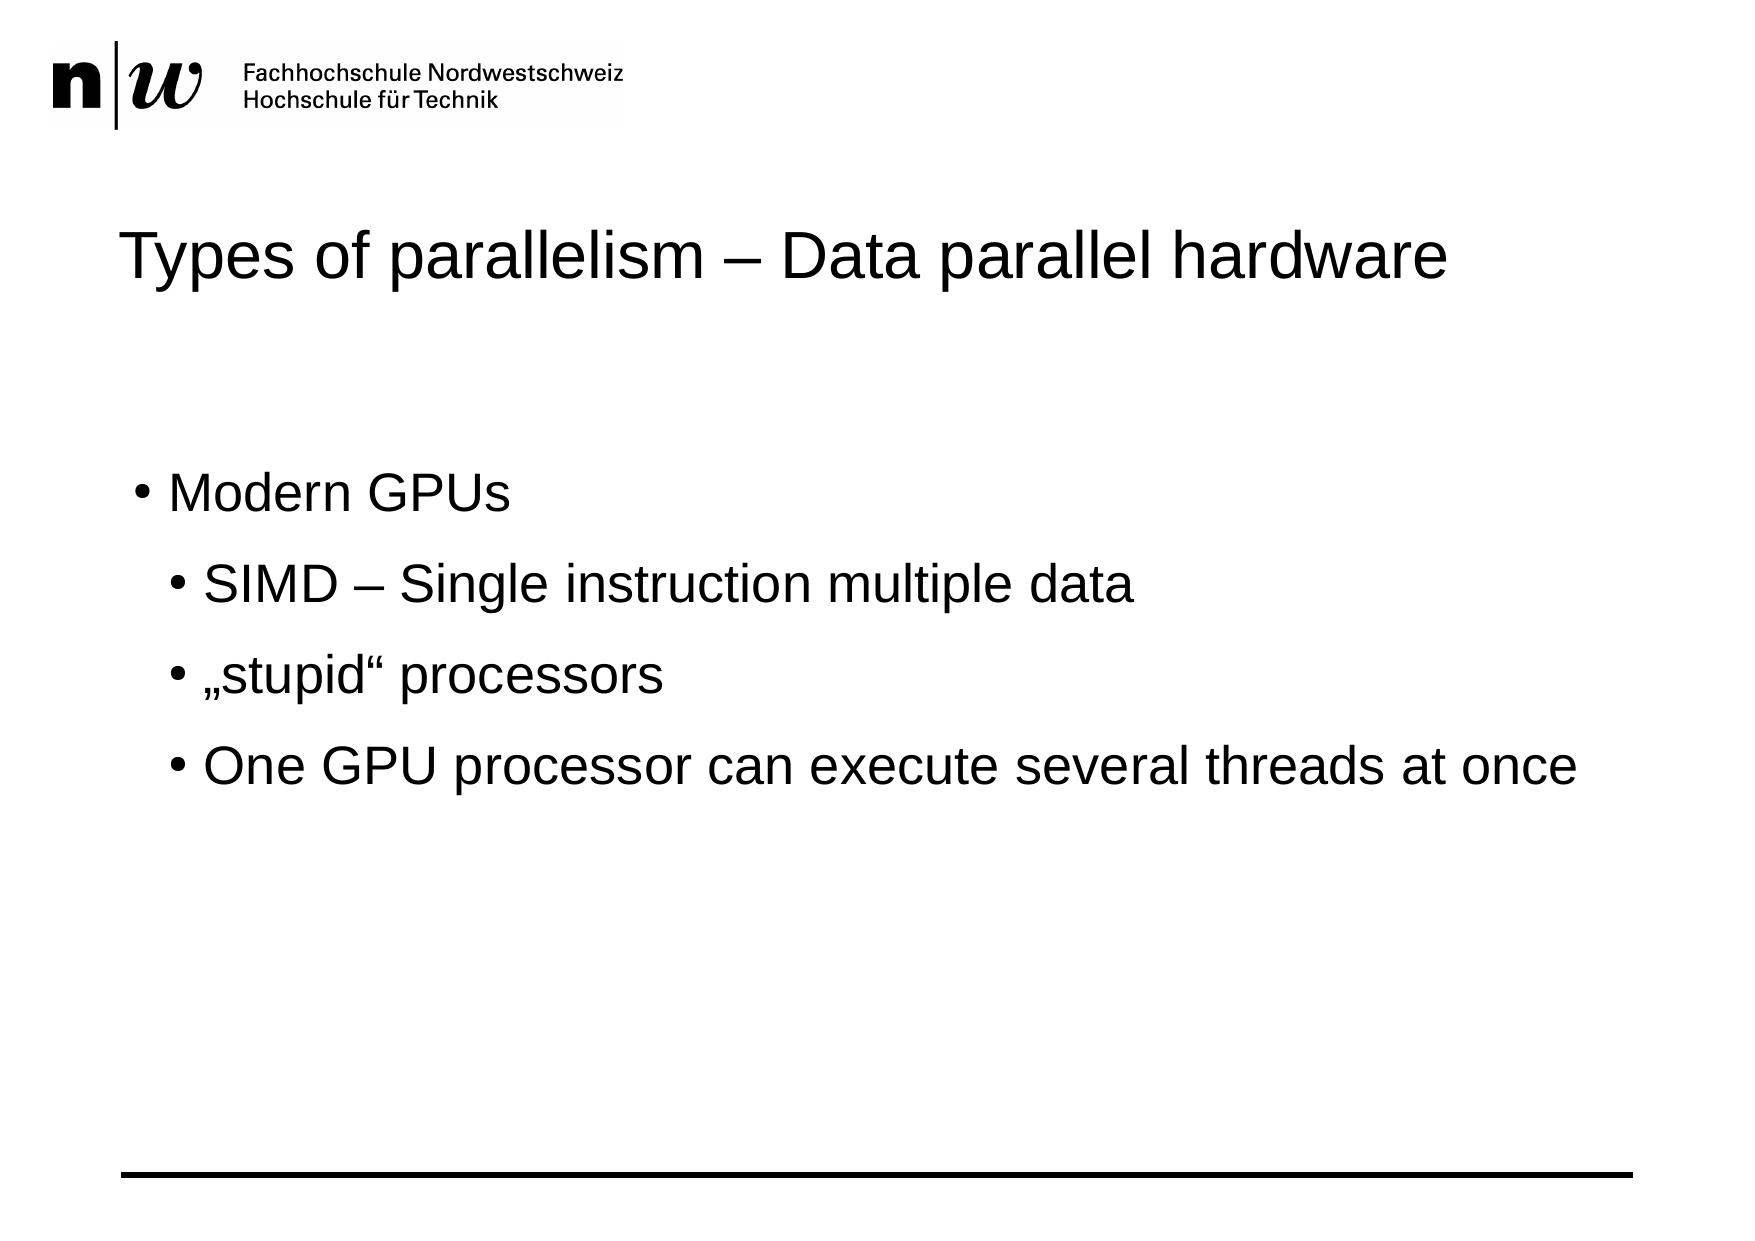

Types of parallelism – Data parallel hardware
Modern GPUs
SIMD – Single instruction multiple data
„stupid“ processors
One GPU processor can execute several threads at once